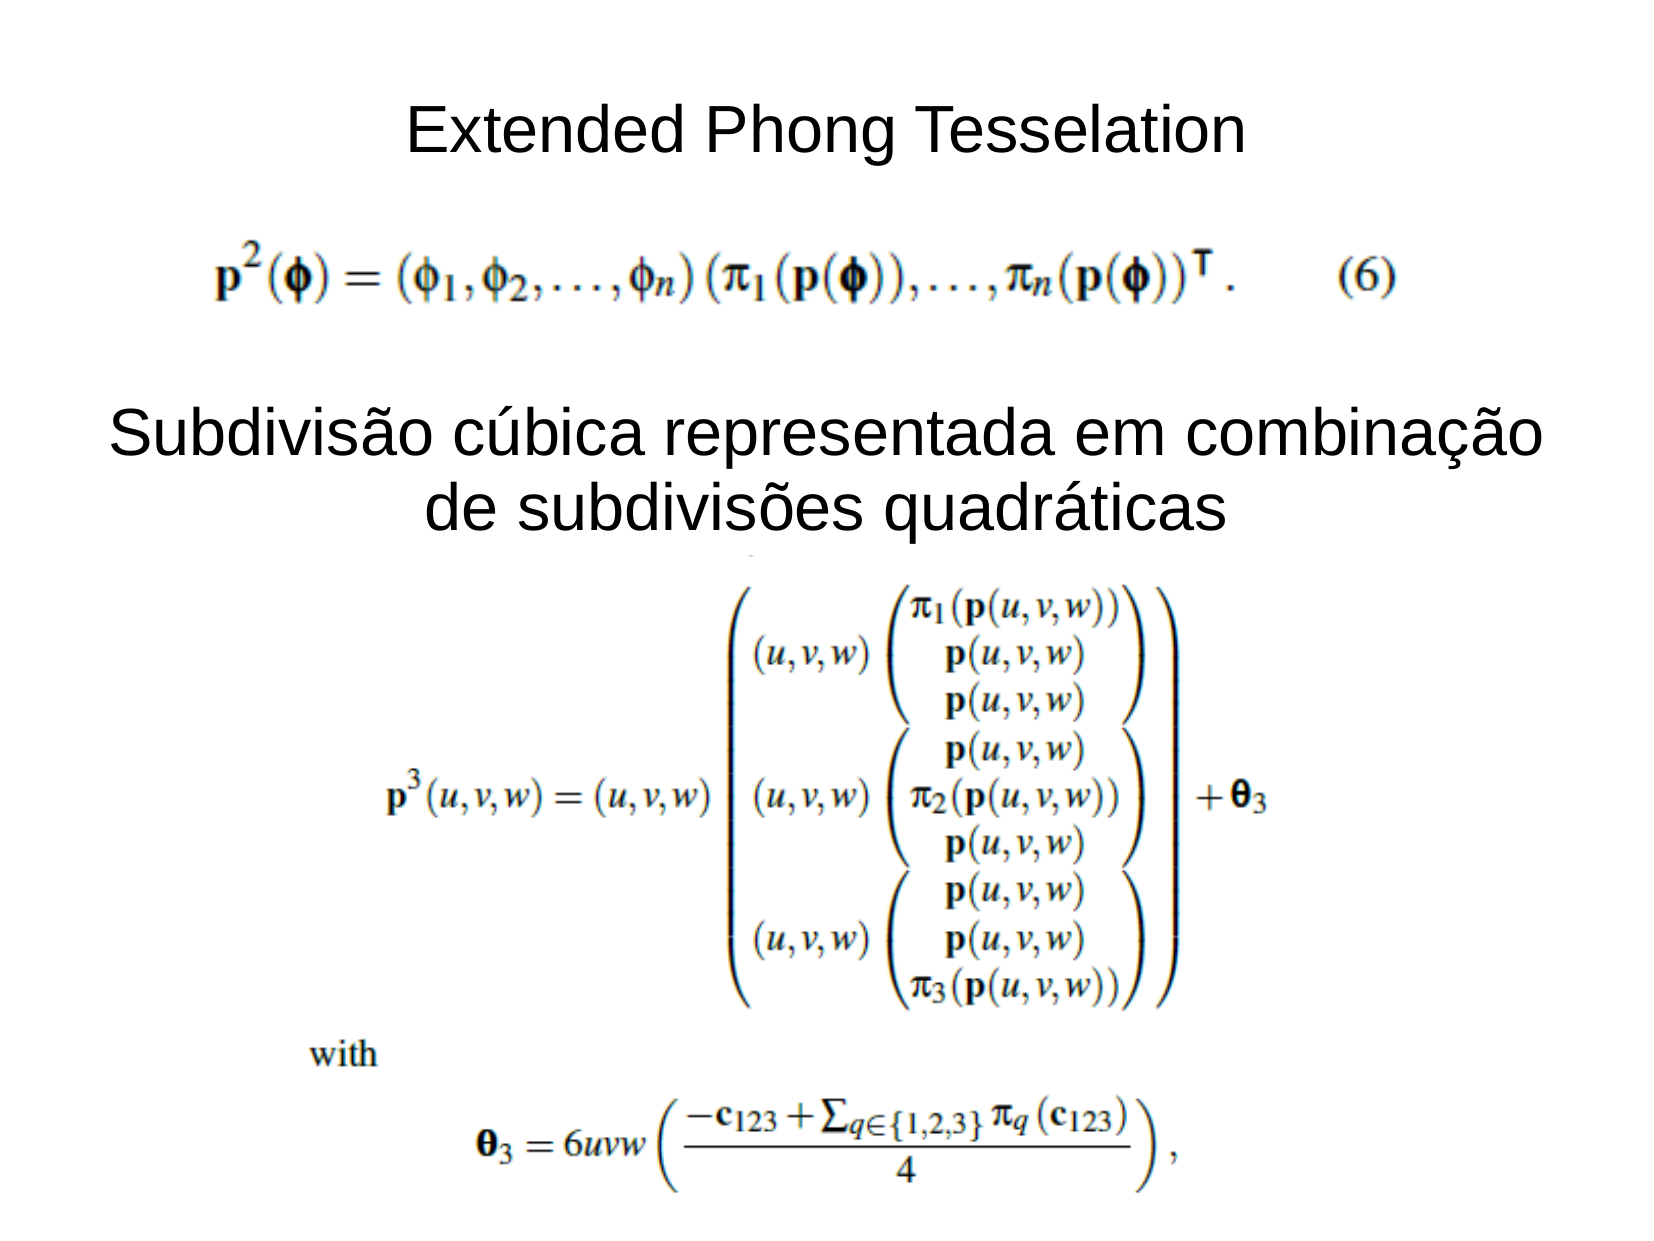

# Extended Phong Tesselation
Subdivisão cúbica representada em combinação de subdivisões quadráticas